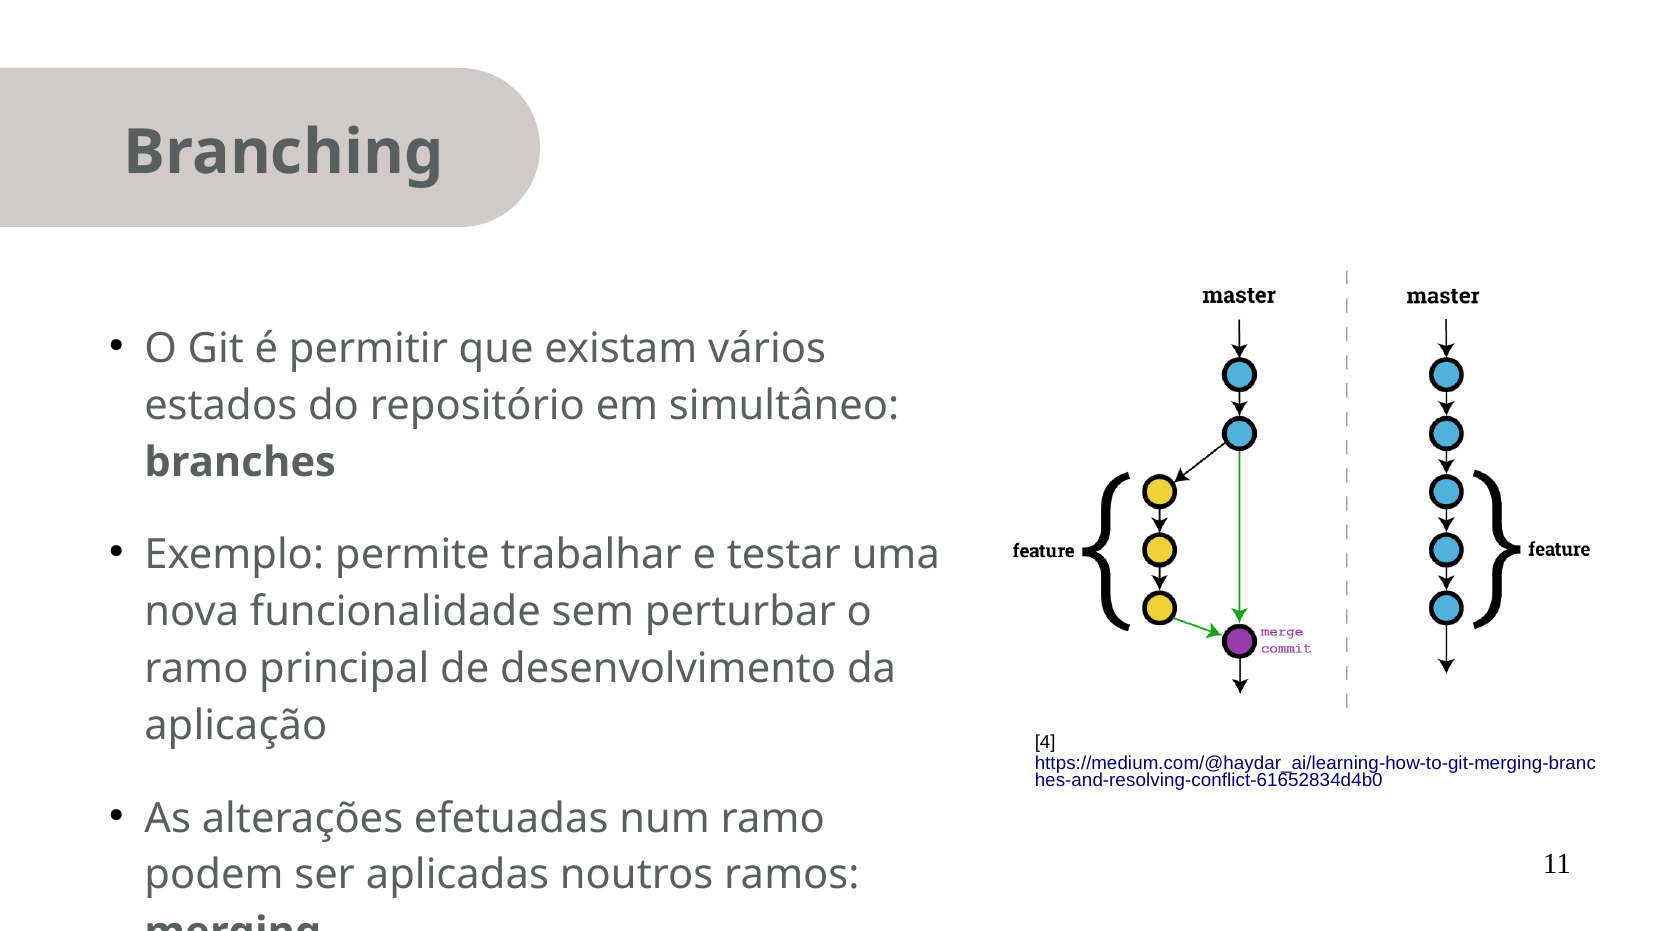

# Git
 Branching
O Git é permitir que existam vários estados do repositório em simultâneo: branches
Exemplo: permite trabalhar e testar uma nova funcionalidade sem perturbar o ramo principal de desenvolvimento da aplicação
As alterações efetuadas num ramo podem ser aplicadas noutros ramos: merging
[4] https://medium.com/@haydar_ai/learning-how-to-git-merging-branches-and-resolving-conflict-61652834d4b0
11